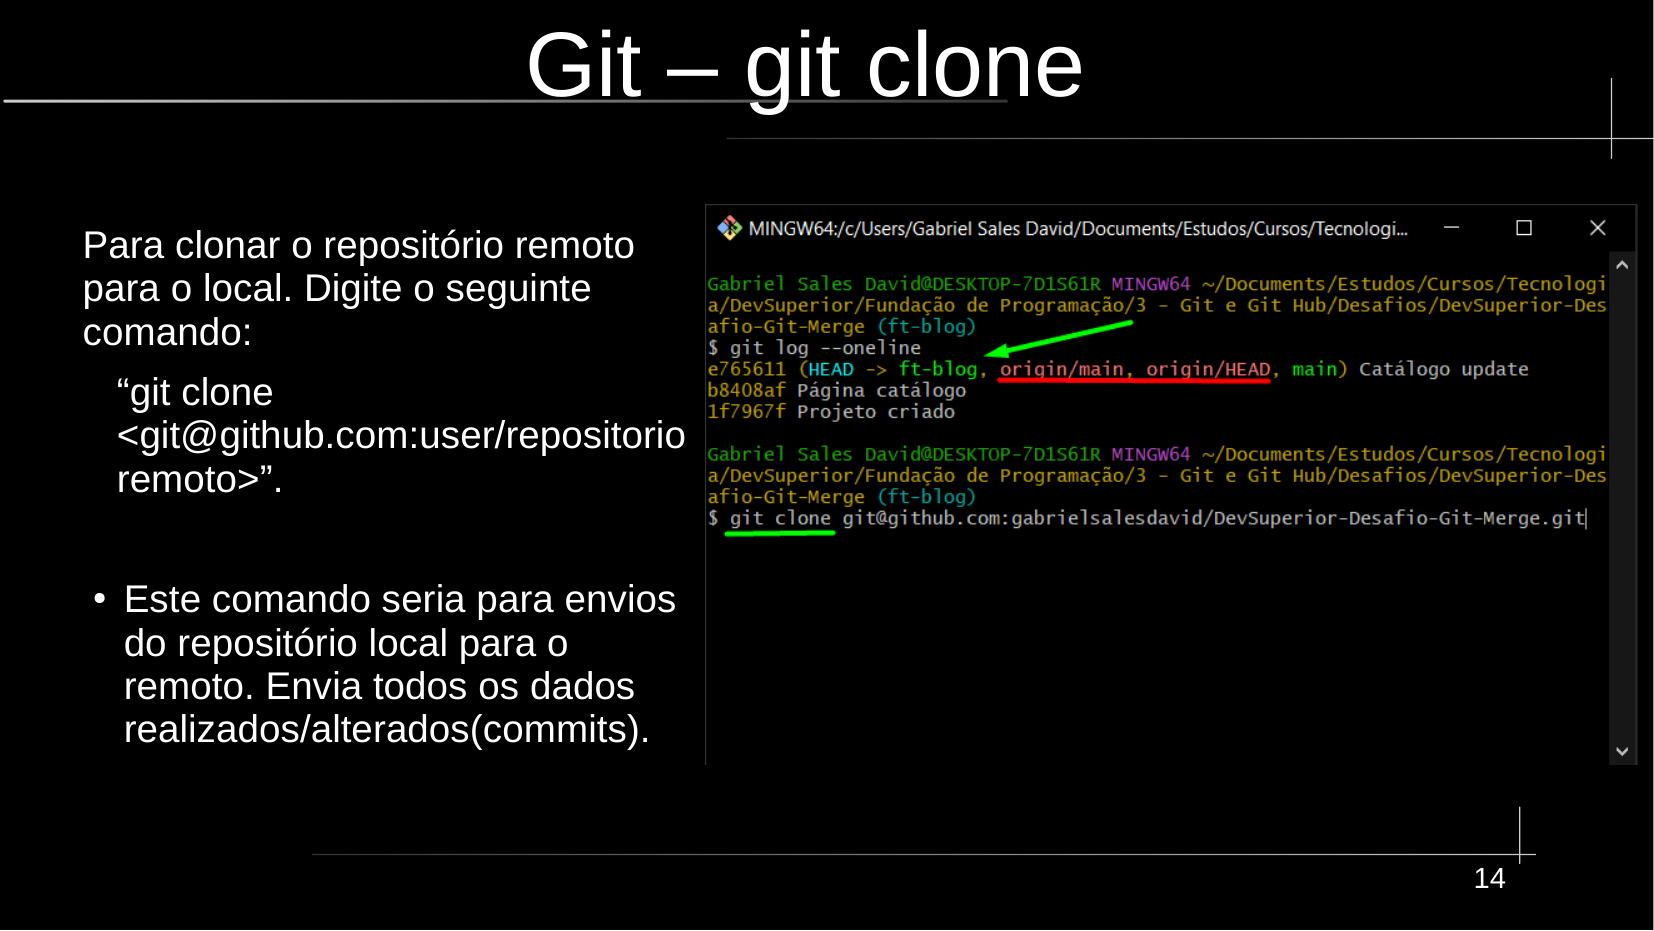

# Git – git clone
Para clonar o repositório remoto para o local. Digite o seguinte comando:
“git clone <git@github.com:user/repositorioremoto>”.
Este comando seria para envios do repositório local para o remoto. Envia todos os dados realizados/alterados(commits).
14